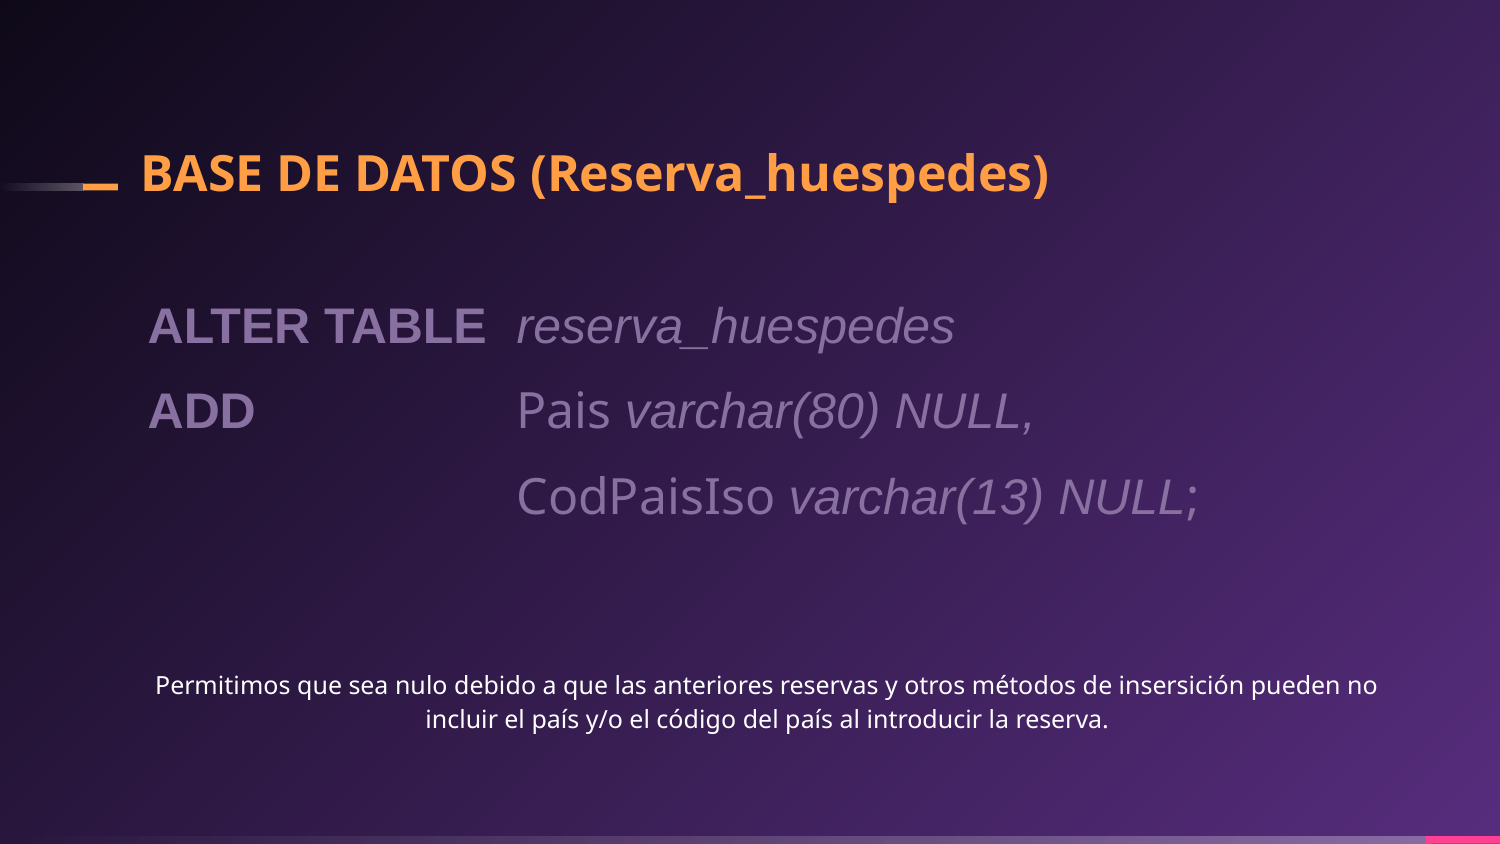

BASE DE DATOS (Reserva_huespedes)
ALTER TABLE 	reserva_huespedes
ADD 				Pais varchar(80) NULL,
					CodPaisIso varchar(13) NULL;
Permitimos que sea nulo debido a que las anteriores reservas y otros métodos de insersición pueden no incluir el país y/o el código del país al introducir la reserva.